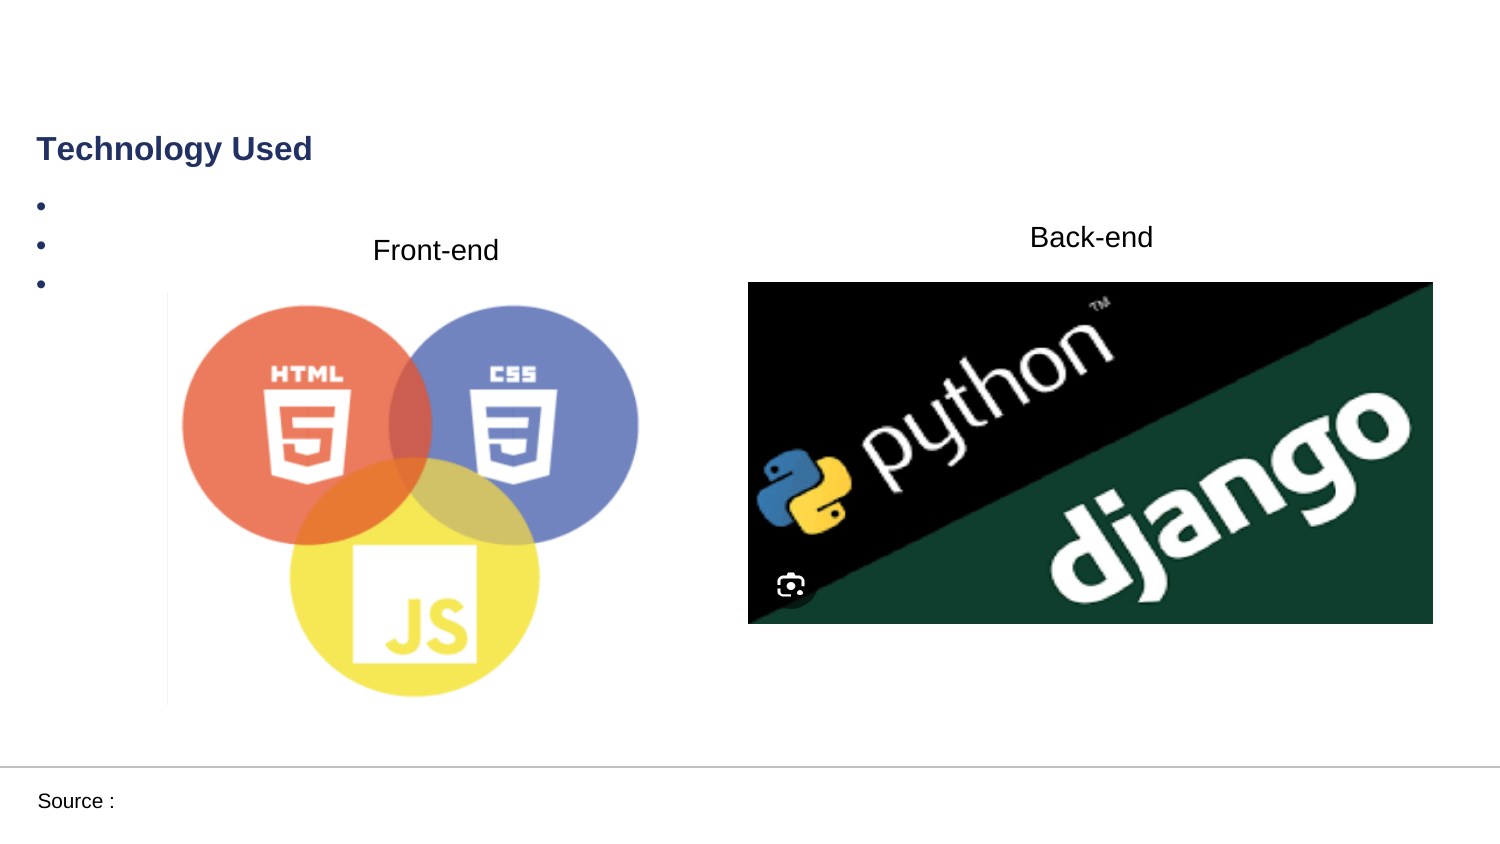

# Technology Used
Back-end
Front-end
Source :